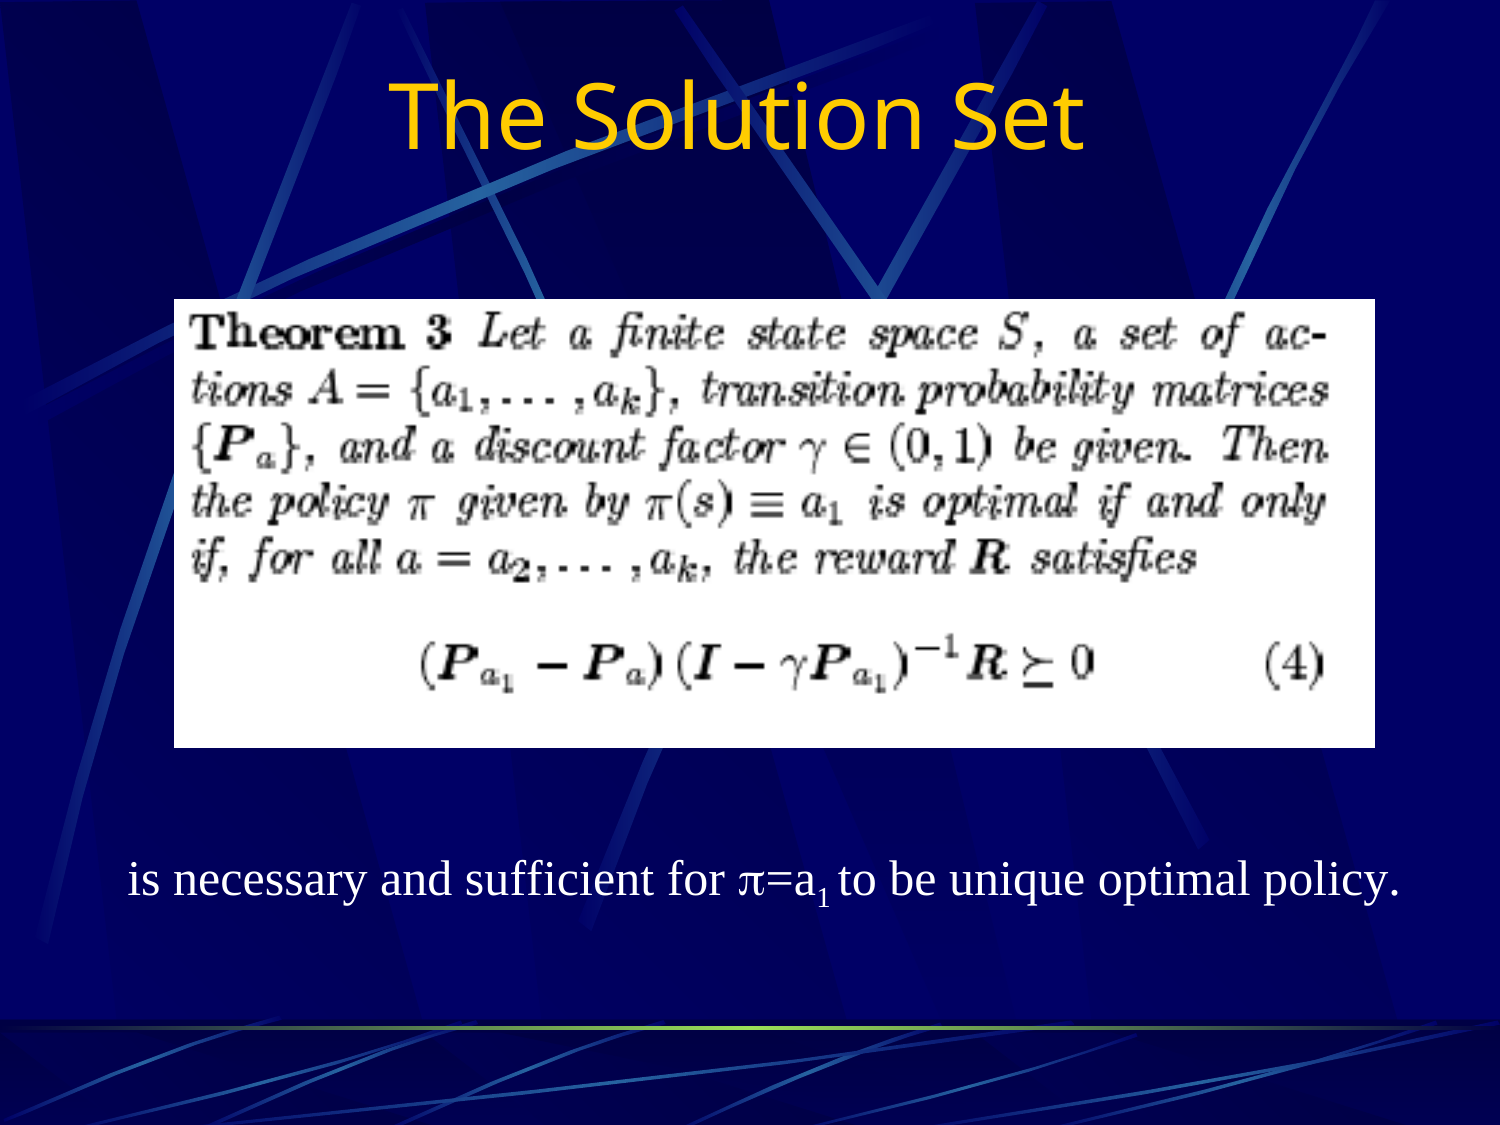

# The Solution Set
is necessary and sufficient for =a1 to be unique optimal policy.